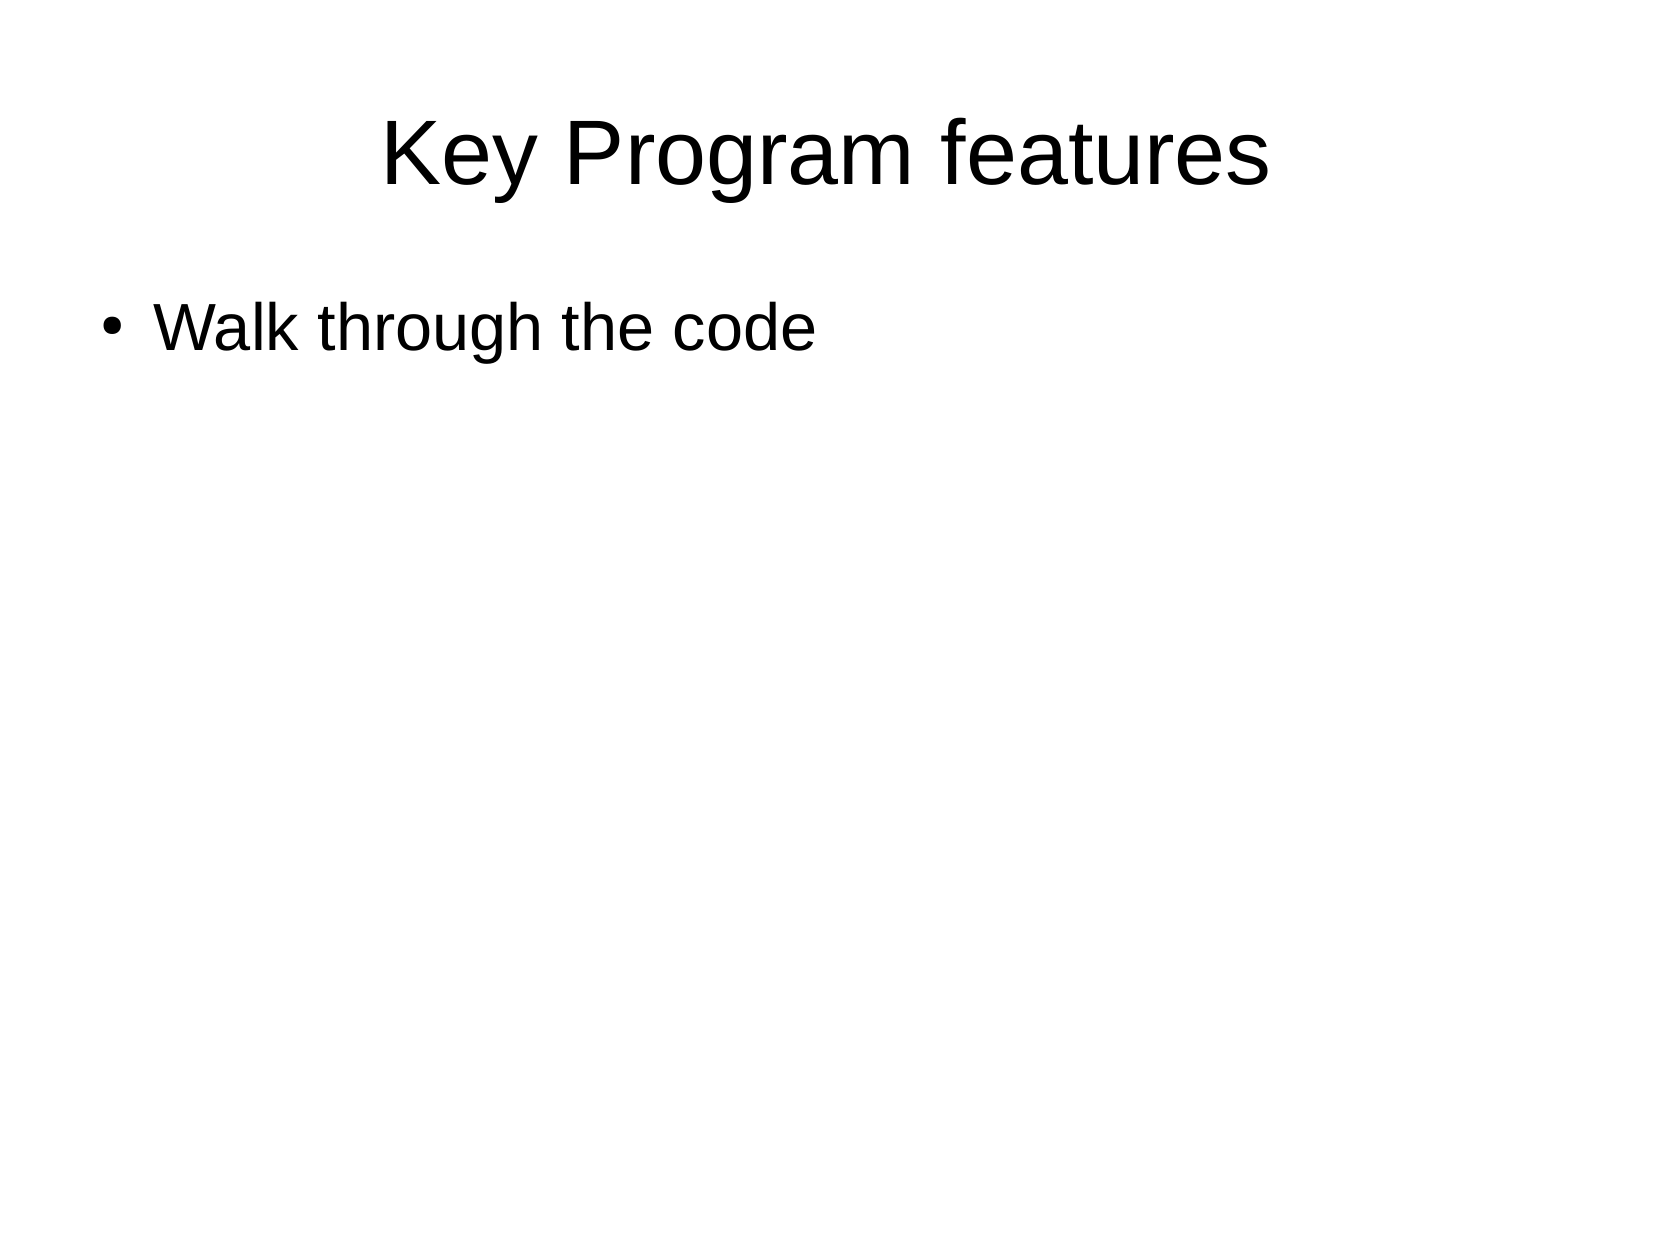

# Key Program features
Walk through the code